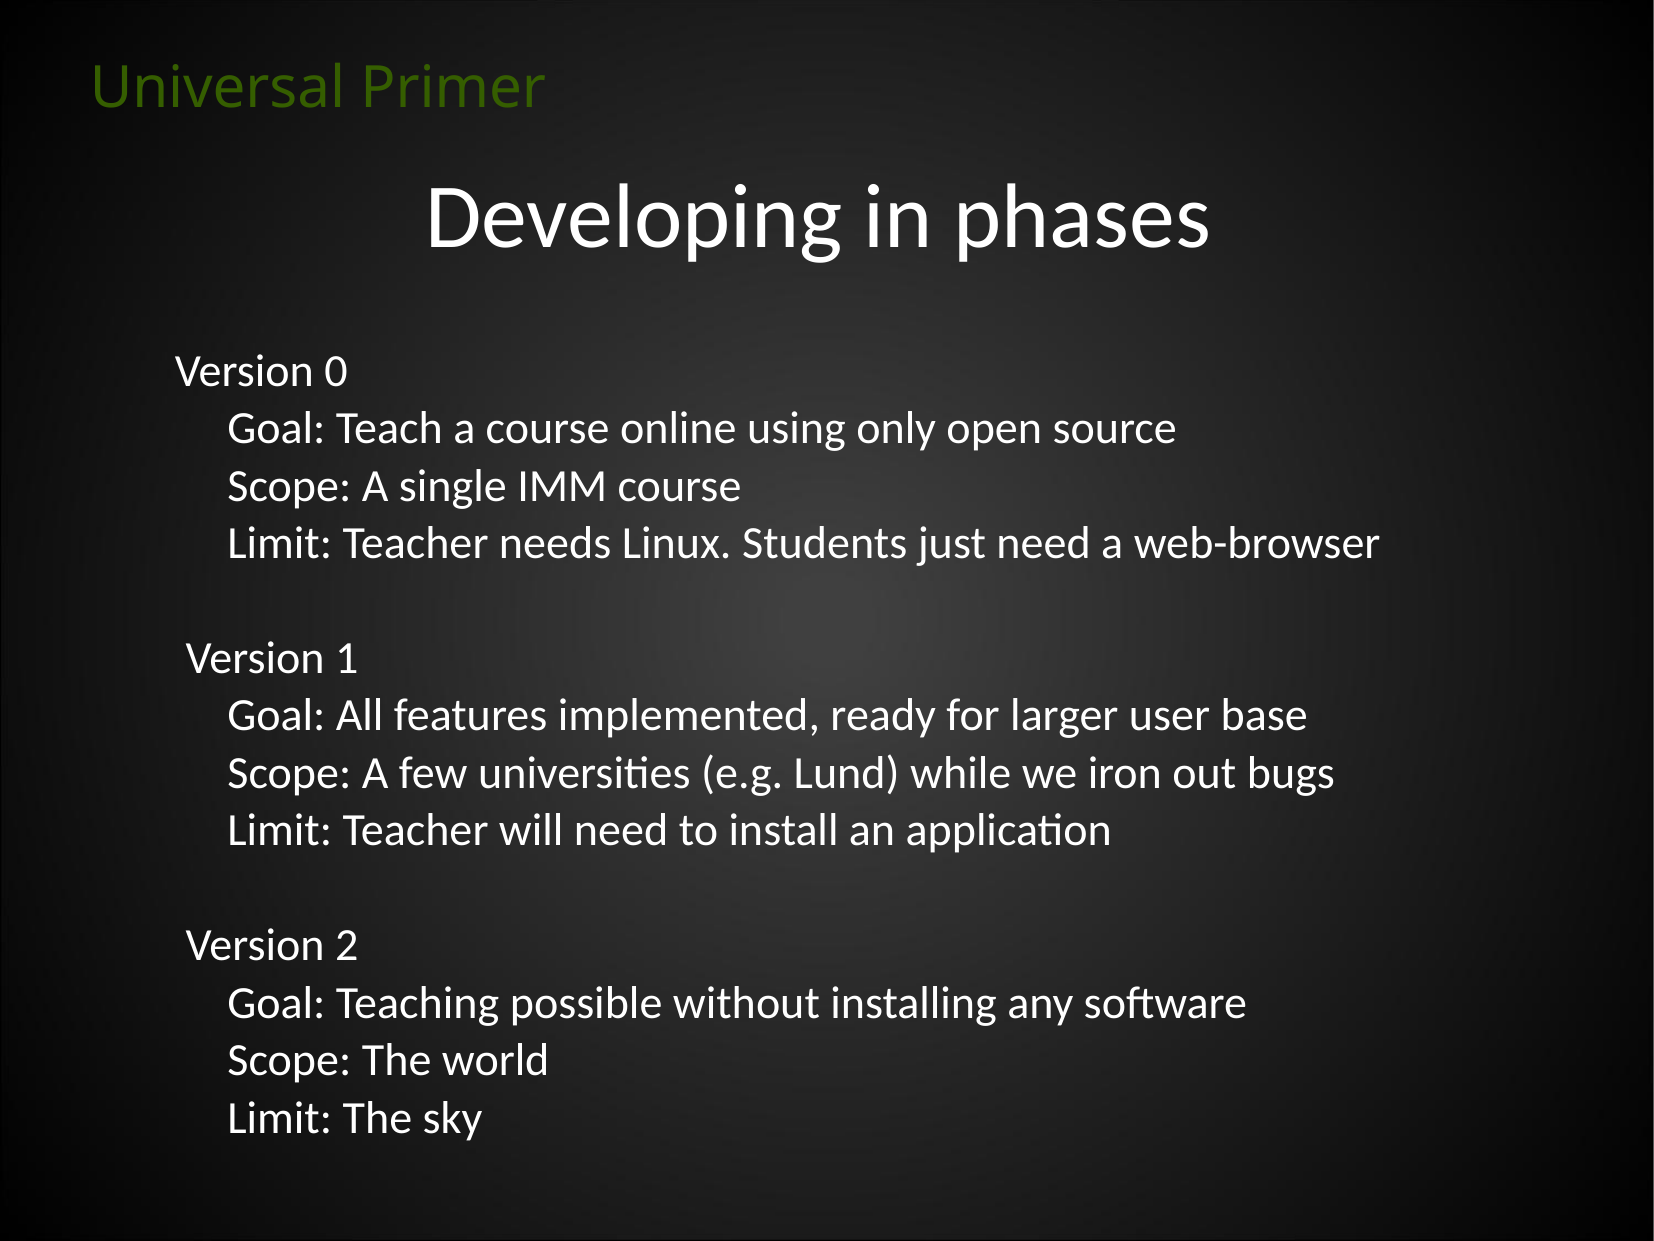

# Developing in phases
 Version 0
 Goal: Teach a course online using only open source
 Scope: A single IMM course
 Limit: Teacher needs Linux. Students just need a web-browser
 Version 1
 Goal: All features implemented, ready for larger user base
 Scope: A few universities (e.g. Lund) while we iron out bugs
 Limit: Teacher will need to install an application
 Version 2
 Goal: Teaching possible without installing any software
 Scope: The world
 Limit: The sky